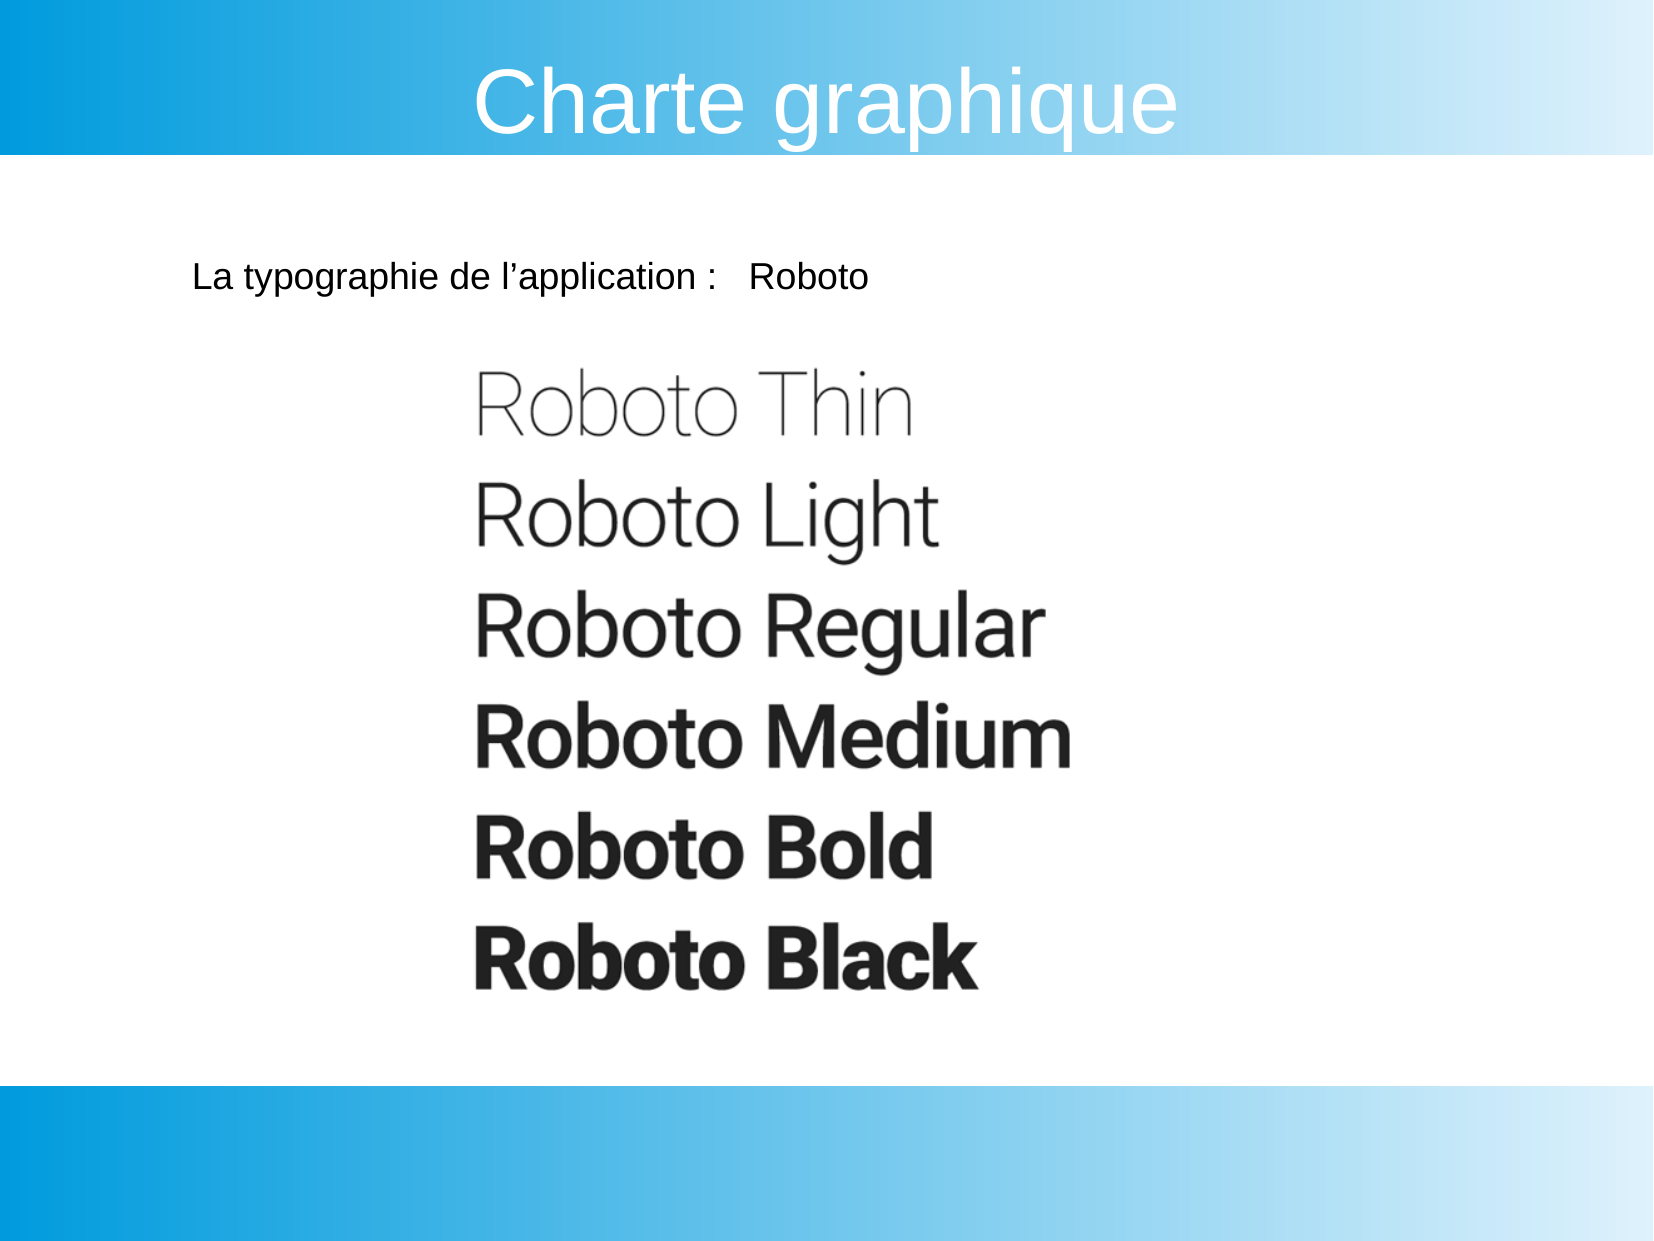

# Charte graphique
La typographie de l’application : Roboto